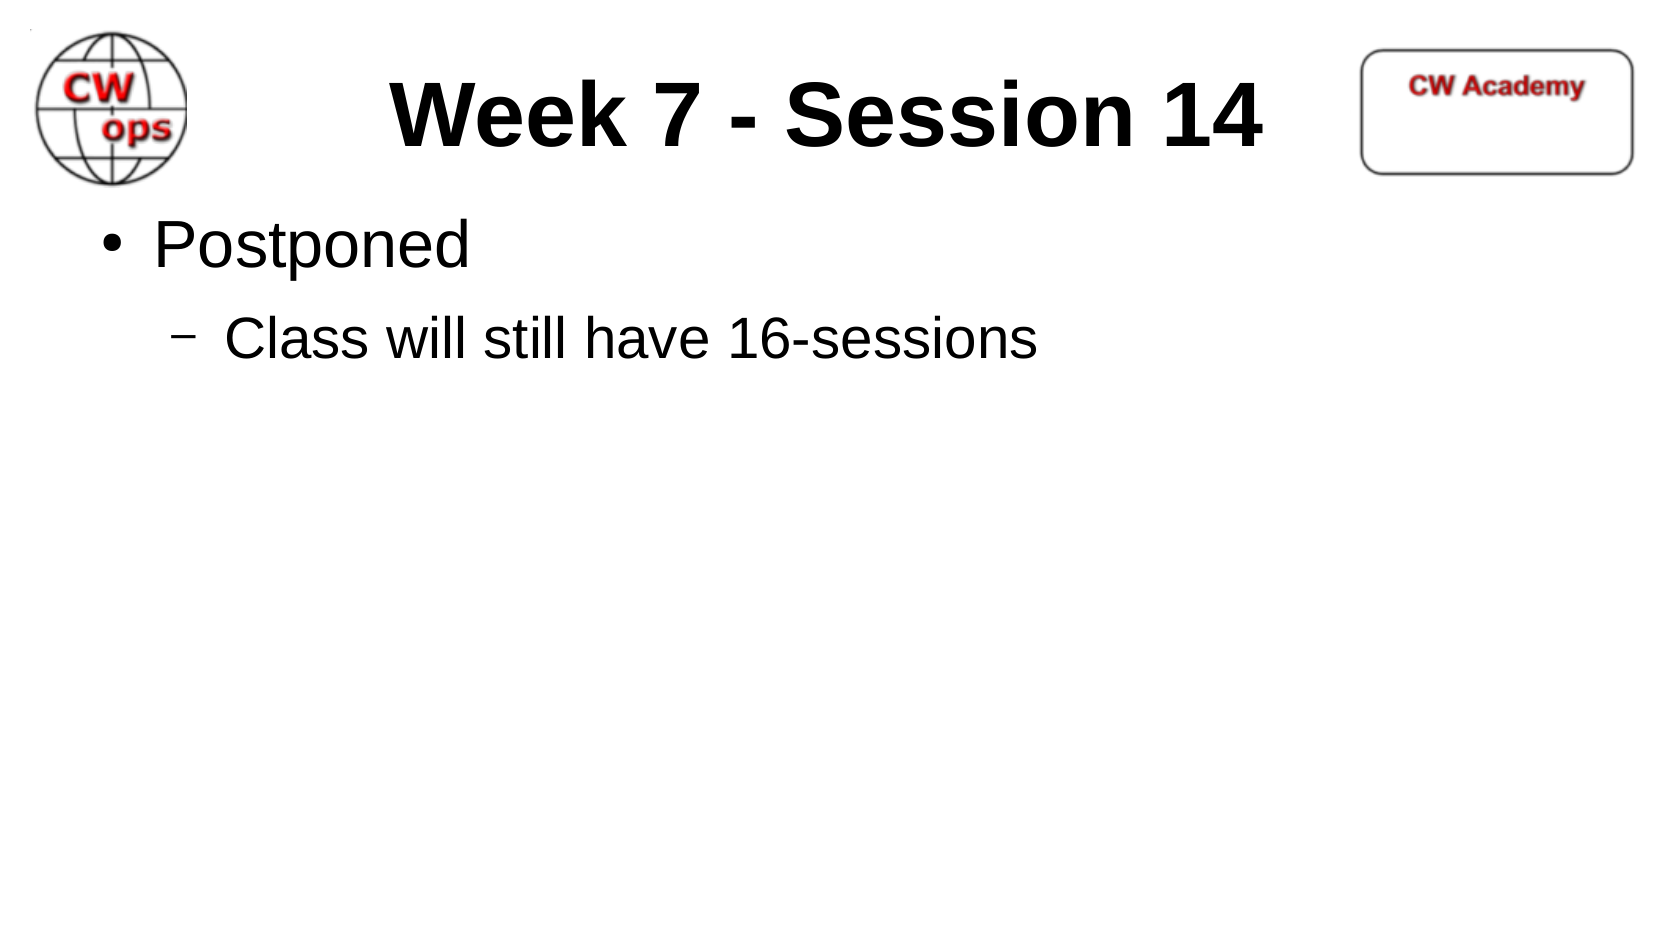

Week 7 - Session 14
# Postponed
Class will still have 16-sessions